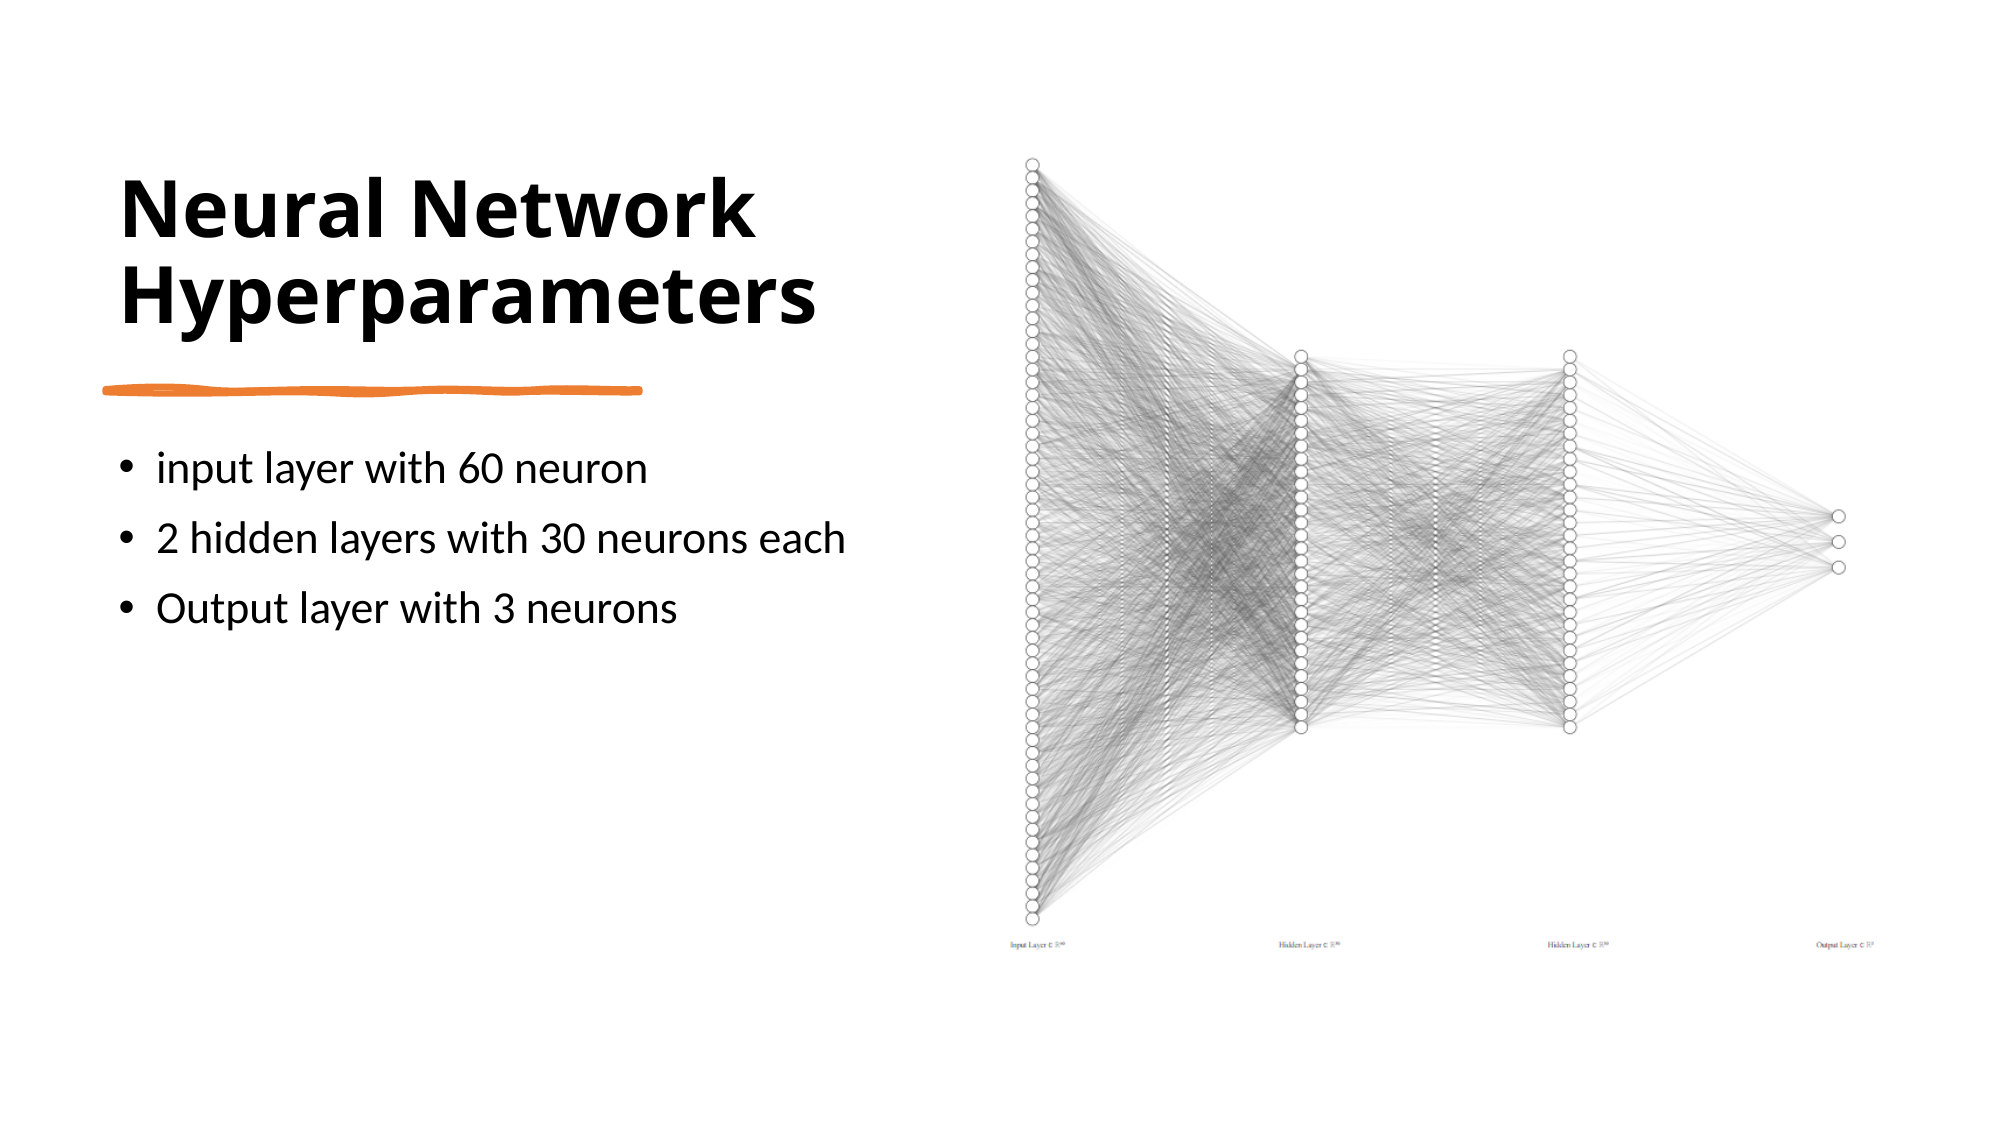

# Neural Network Hyperparameters
input layer with 60 neuron
2 hidden layers with 30 neurons each
Output layer with 3 neurons